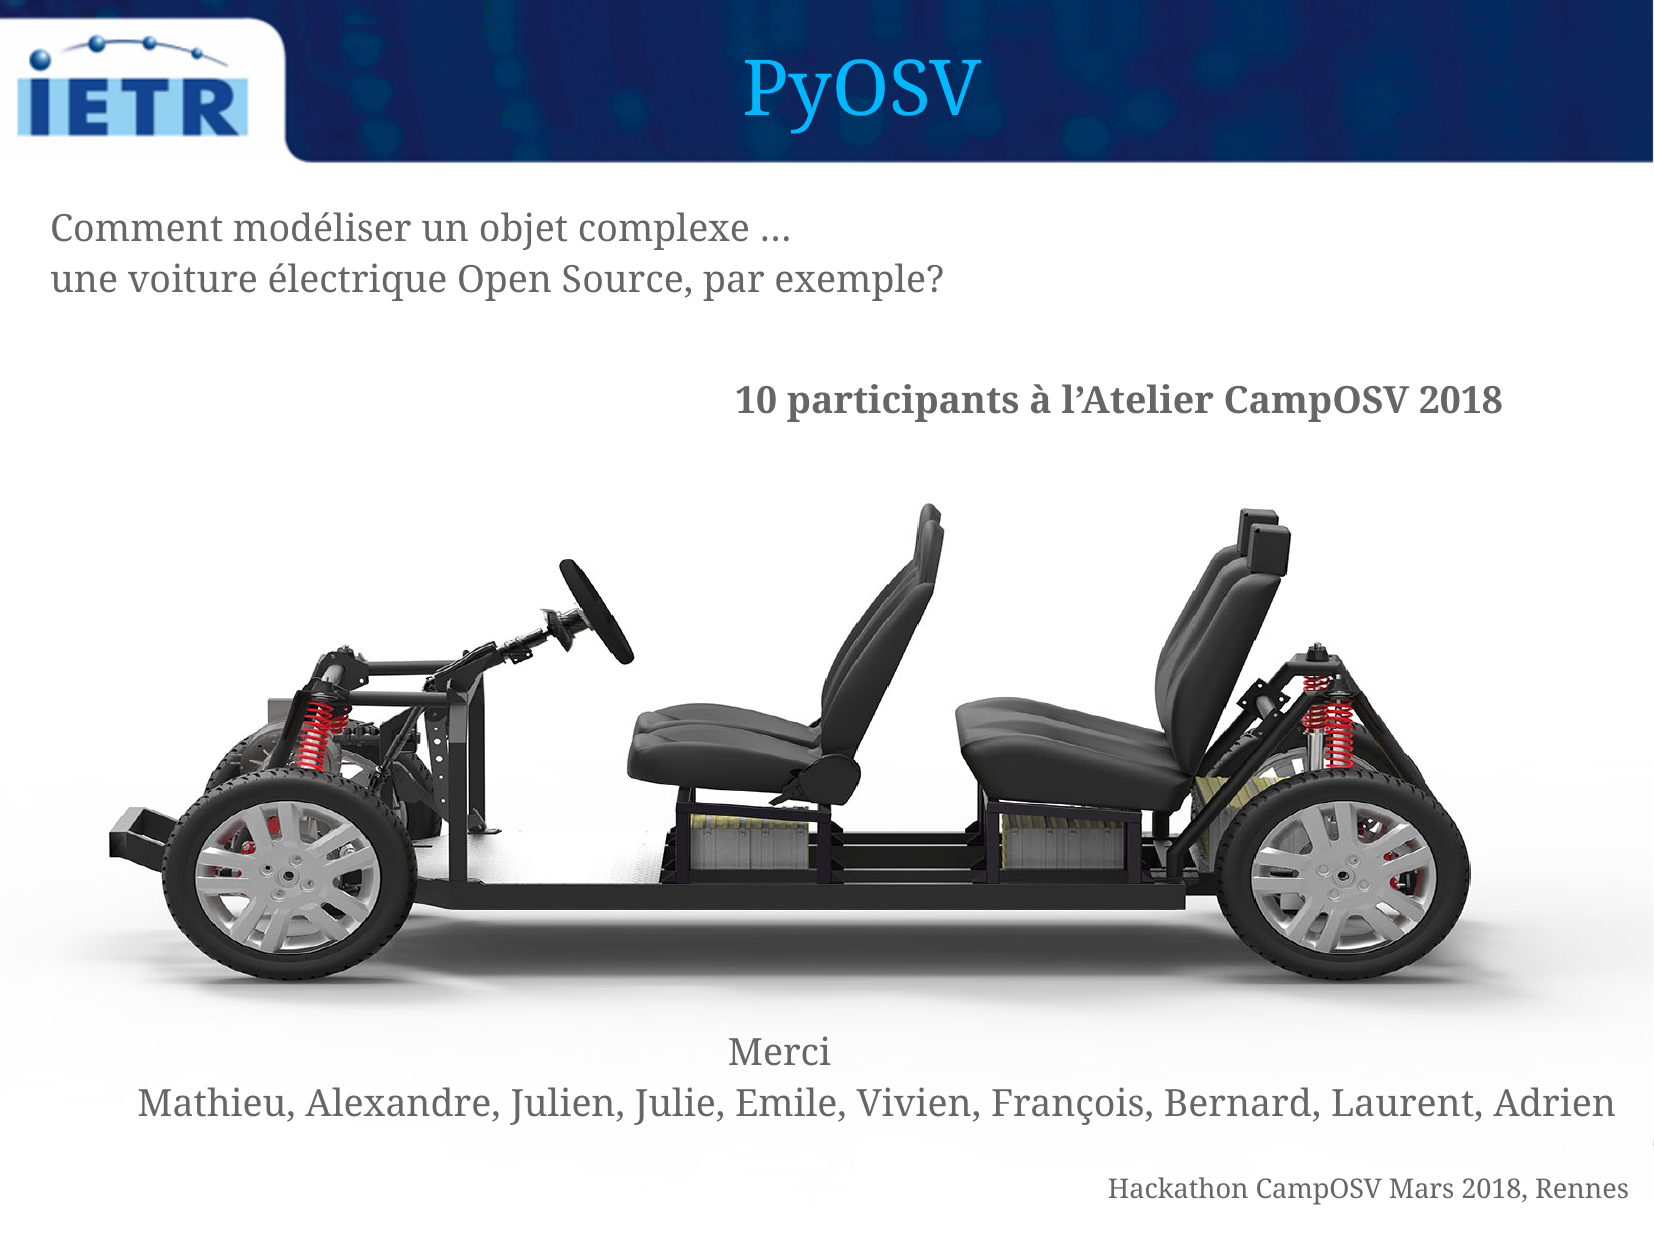

PyOSV
Comment modéliser un objet complexe …
une voiture électrique Open Source, par exemple?
10 participants à l’Atelier CampOSV 2018
								Merci
Mathieu, Alexandre, Julien, Julie, Emile, Vivien, François, Bernard, Laurent, Adrien
Hackathon CampOSV Mars 2018, Rennes